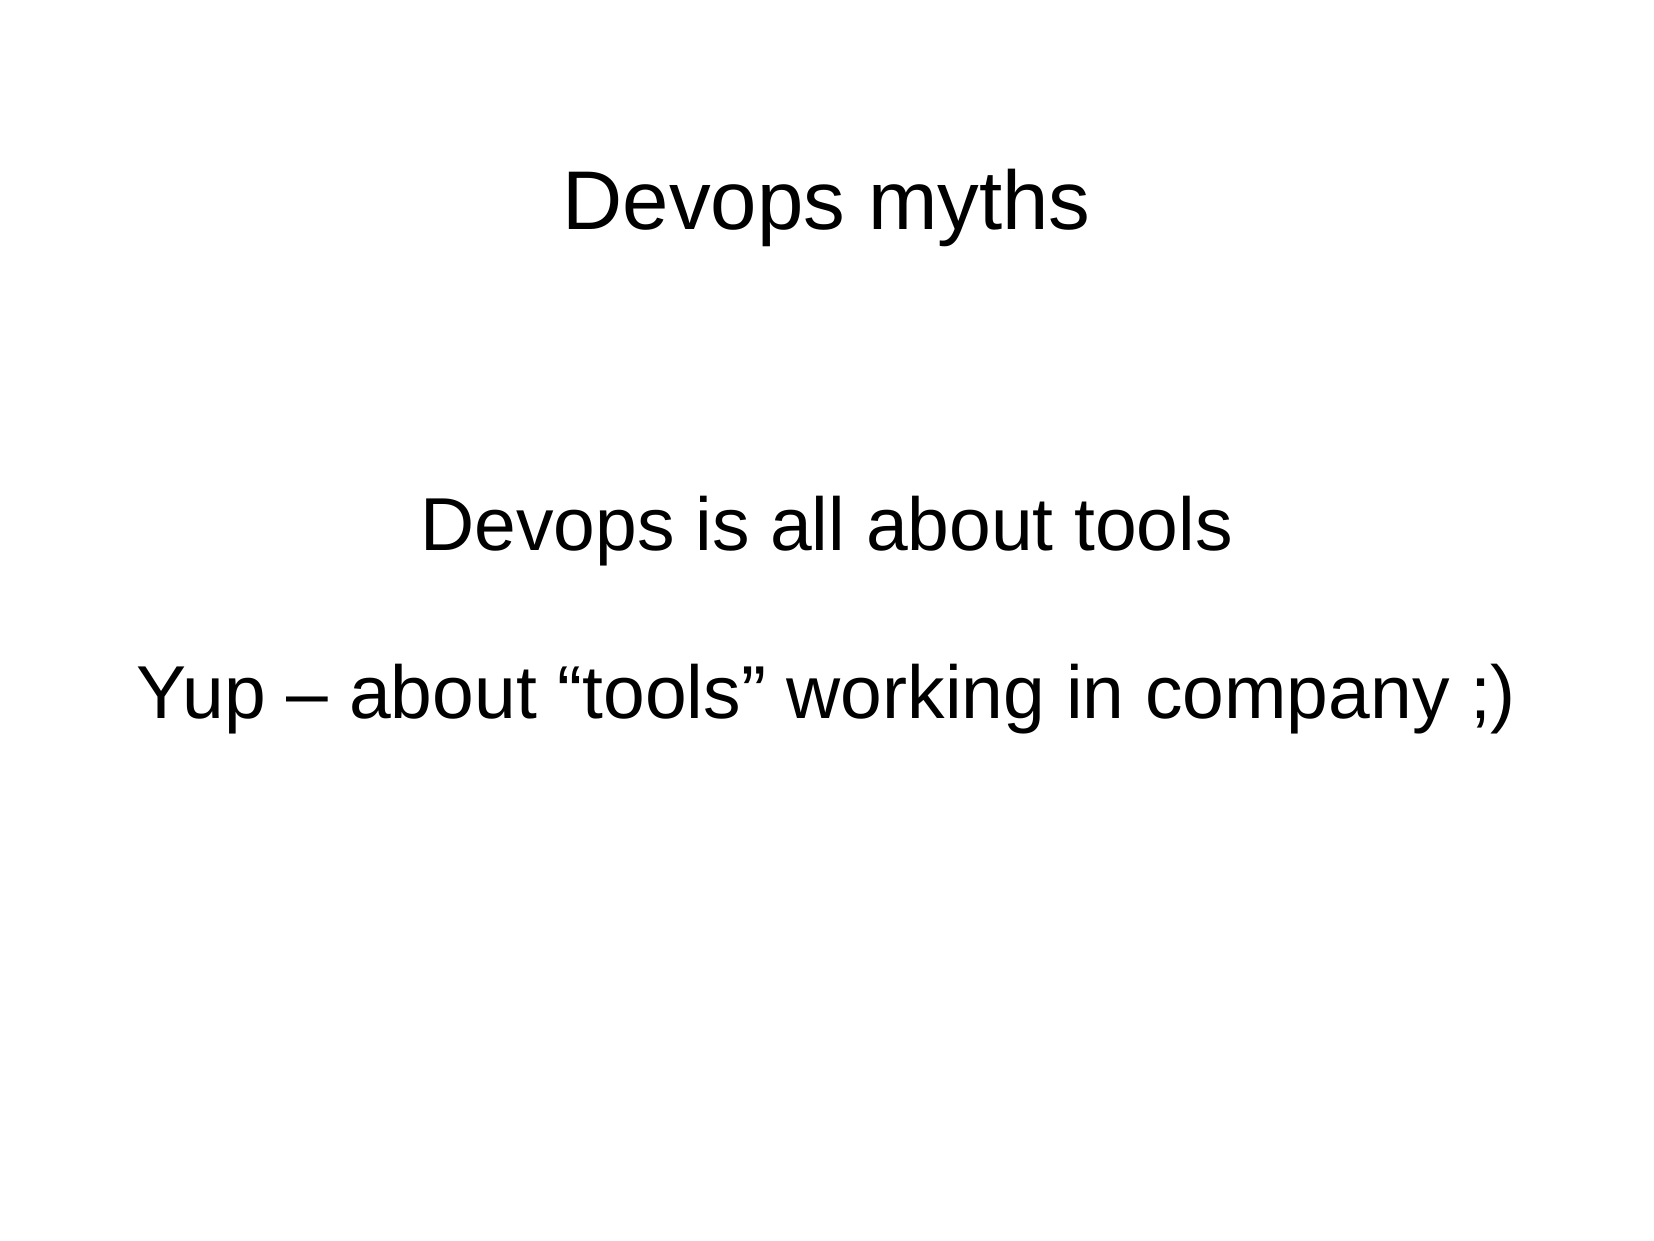

Devops myths
Devops is all about tools
Yup – about “tools” working in company ;)